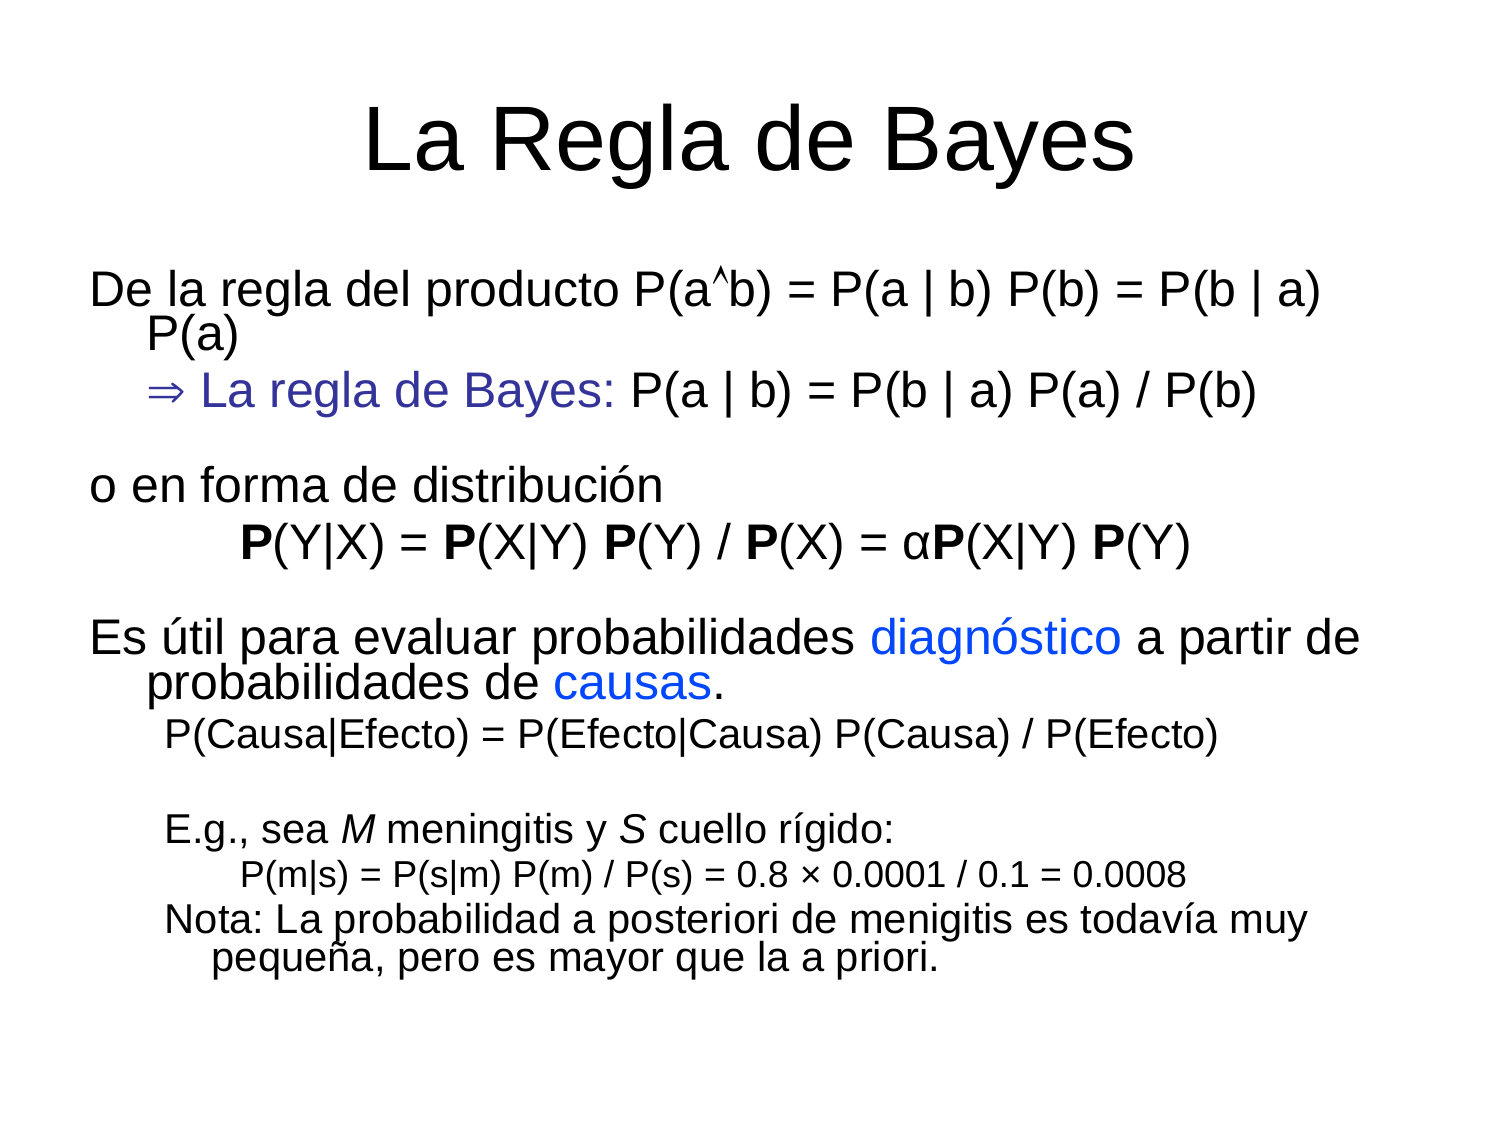

# La Regla de Bayes
De la regla del producto P(ab) = P(a | b) P(b) = P(b | a) P(a)
	 La regla de Bayes: P(a | b) = P(b | a) P(a) / P(b)
o en forma de distribución
		P(Y|X) = P(X|Y) P(Y) / P(X) = αP(X|Y) P(Y)
Es útil para evaluar probabilidades diagnóstico a partir de probabilidades de causas.
P(Causa|Efecto) = P(Efecto|Causa) P(Causa) / P(Efecto)
E.g., sea M meningitis y S cuello rígido:
P(m|s) = P(s|m) P(m) / P(s) = 0.8 × 0.0001 / 0.1 = 0.0008
Nota: La probabilidad a posteriori de menigitis es todavía muy pequeña, pero es mayor que la a priori.